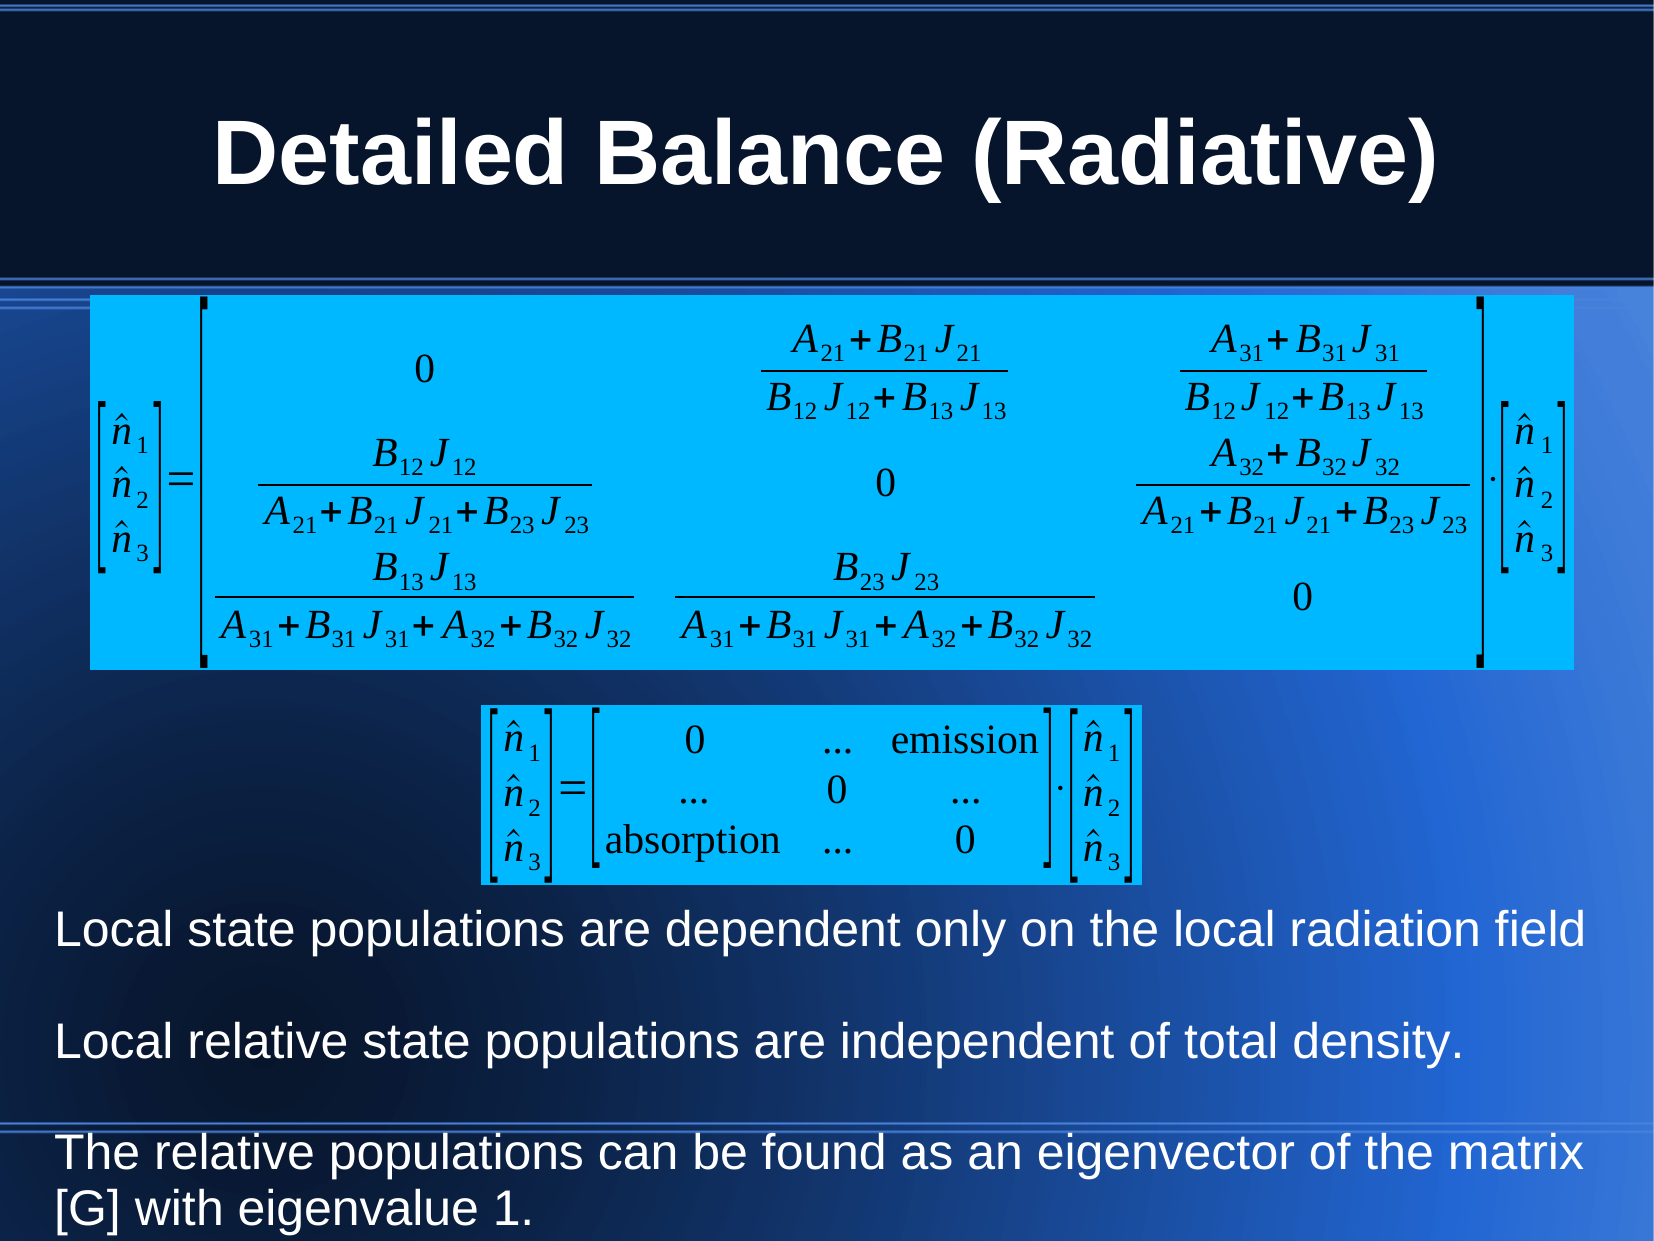

# Detailed Balance (Radiative)
Local state populations are dependent only on the local radiation field
Local relative state populations are independent of total density.
The relative populations can be found as an eigenvector of the matrix [G] with eigenvalue 1.